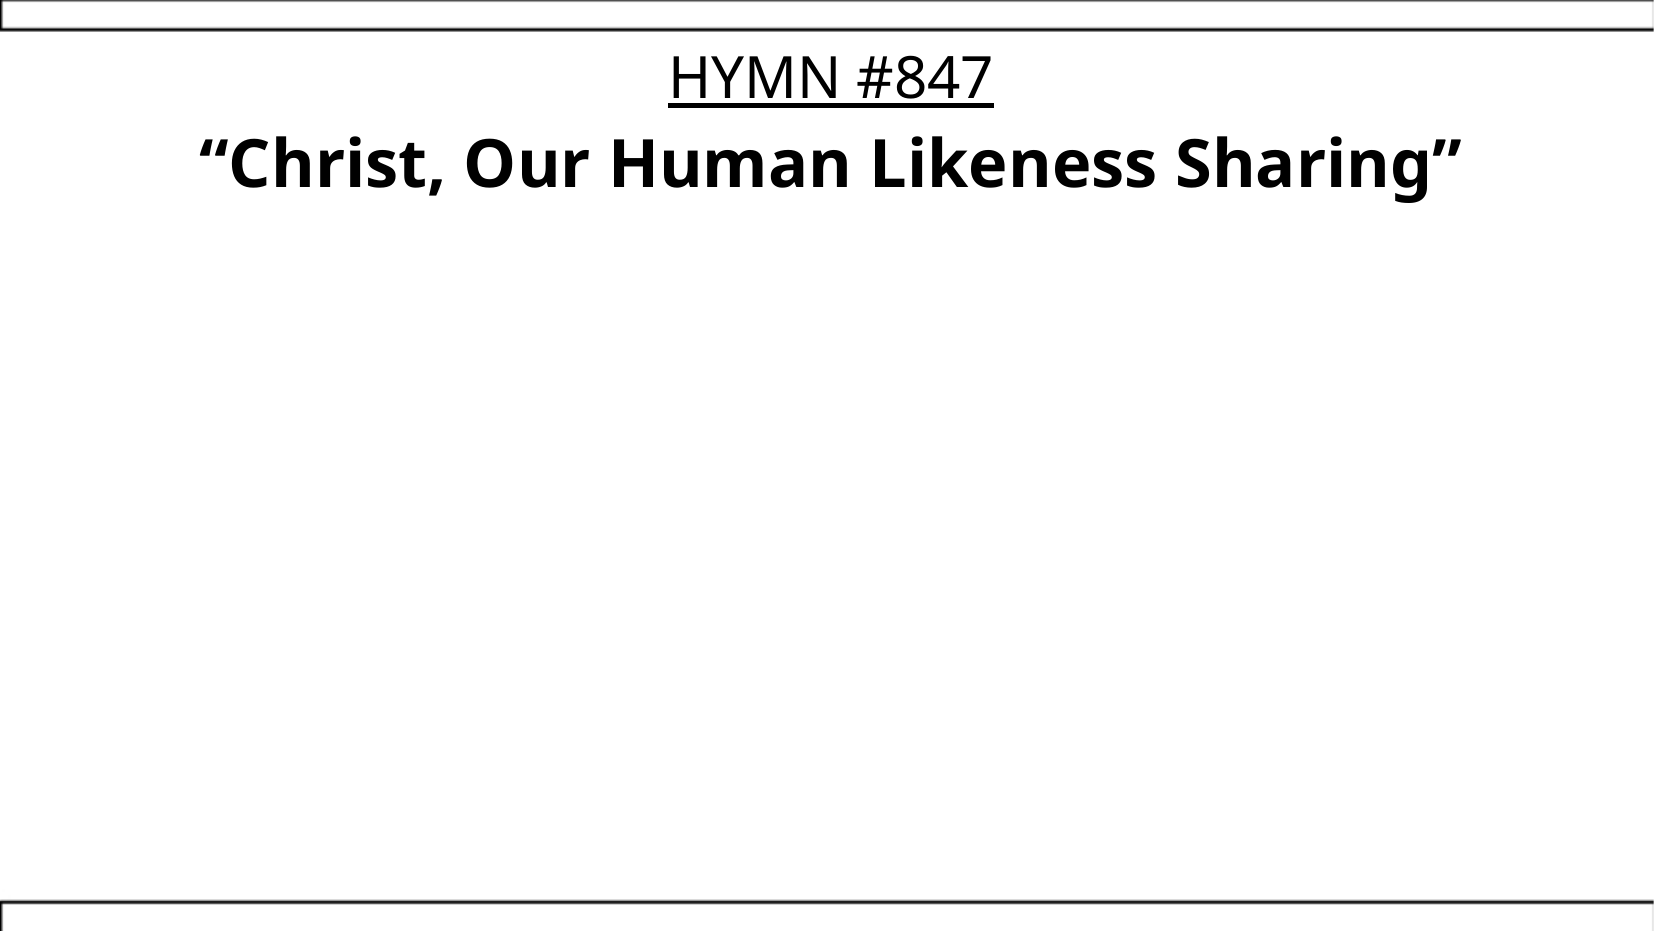

HYMN #847
“Christ, Our Human Likeness Sharing”